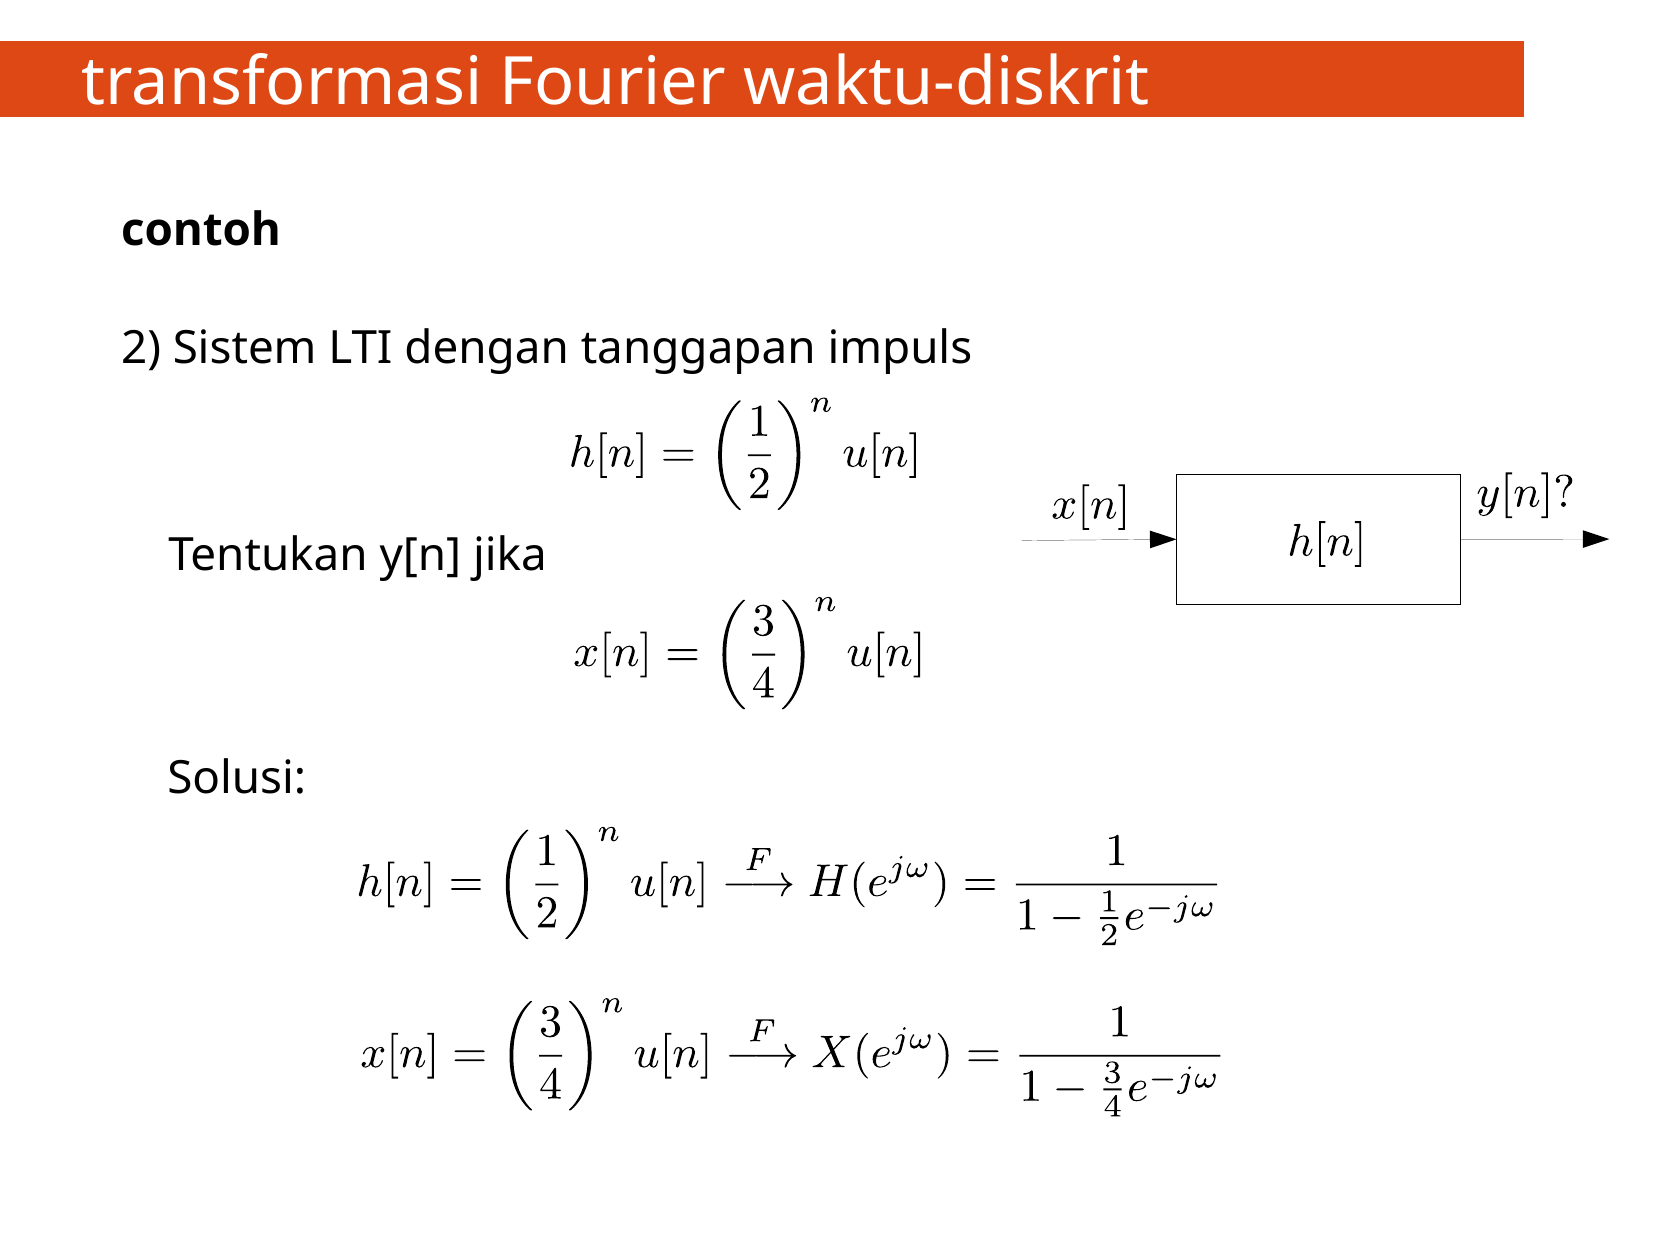

transformasi Fourier waktu-diskrit
contoh
 Sistem LTI dengan tanggapan impuls
Tentukan y[n] jika
Solusi: